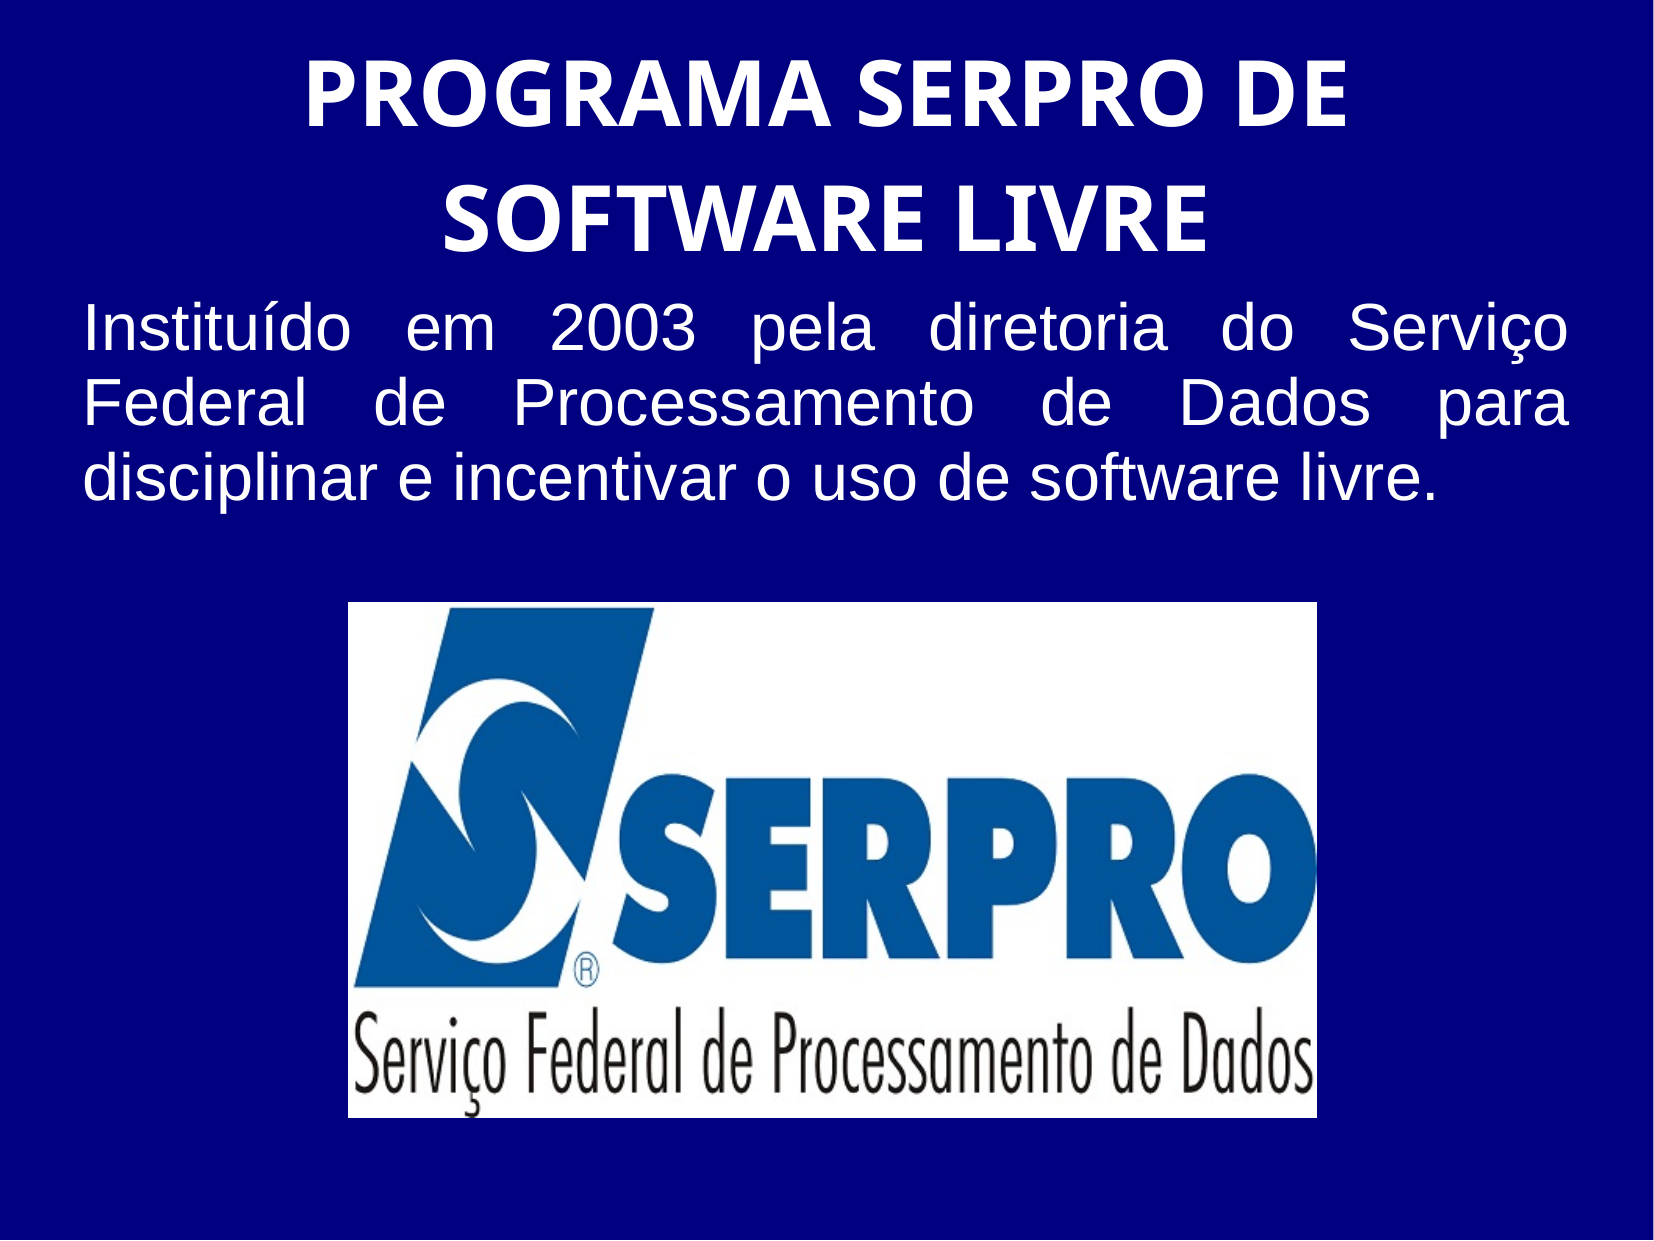

# PROGRAMA SERPRO DE SOFTWARE LIVRE
Instituído em 2003 pela diretoria do Serviço Federal de Processamento de Dados para disciplinar e incentivar o uso de software livre.